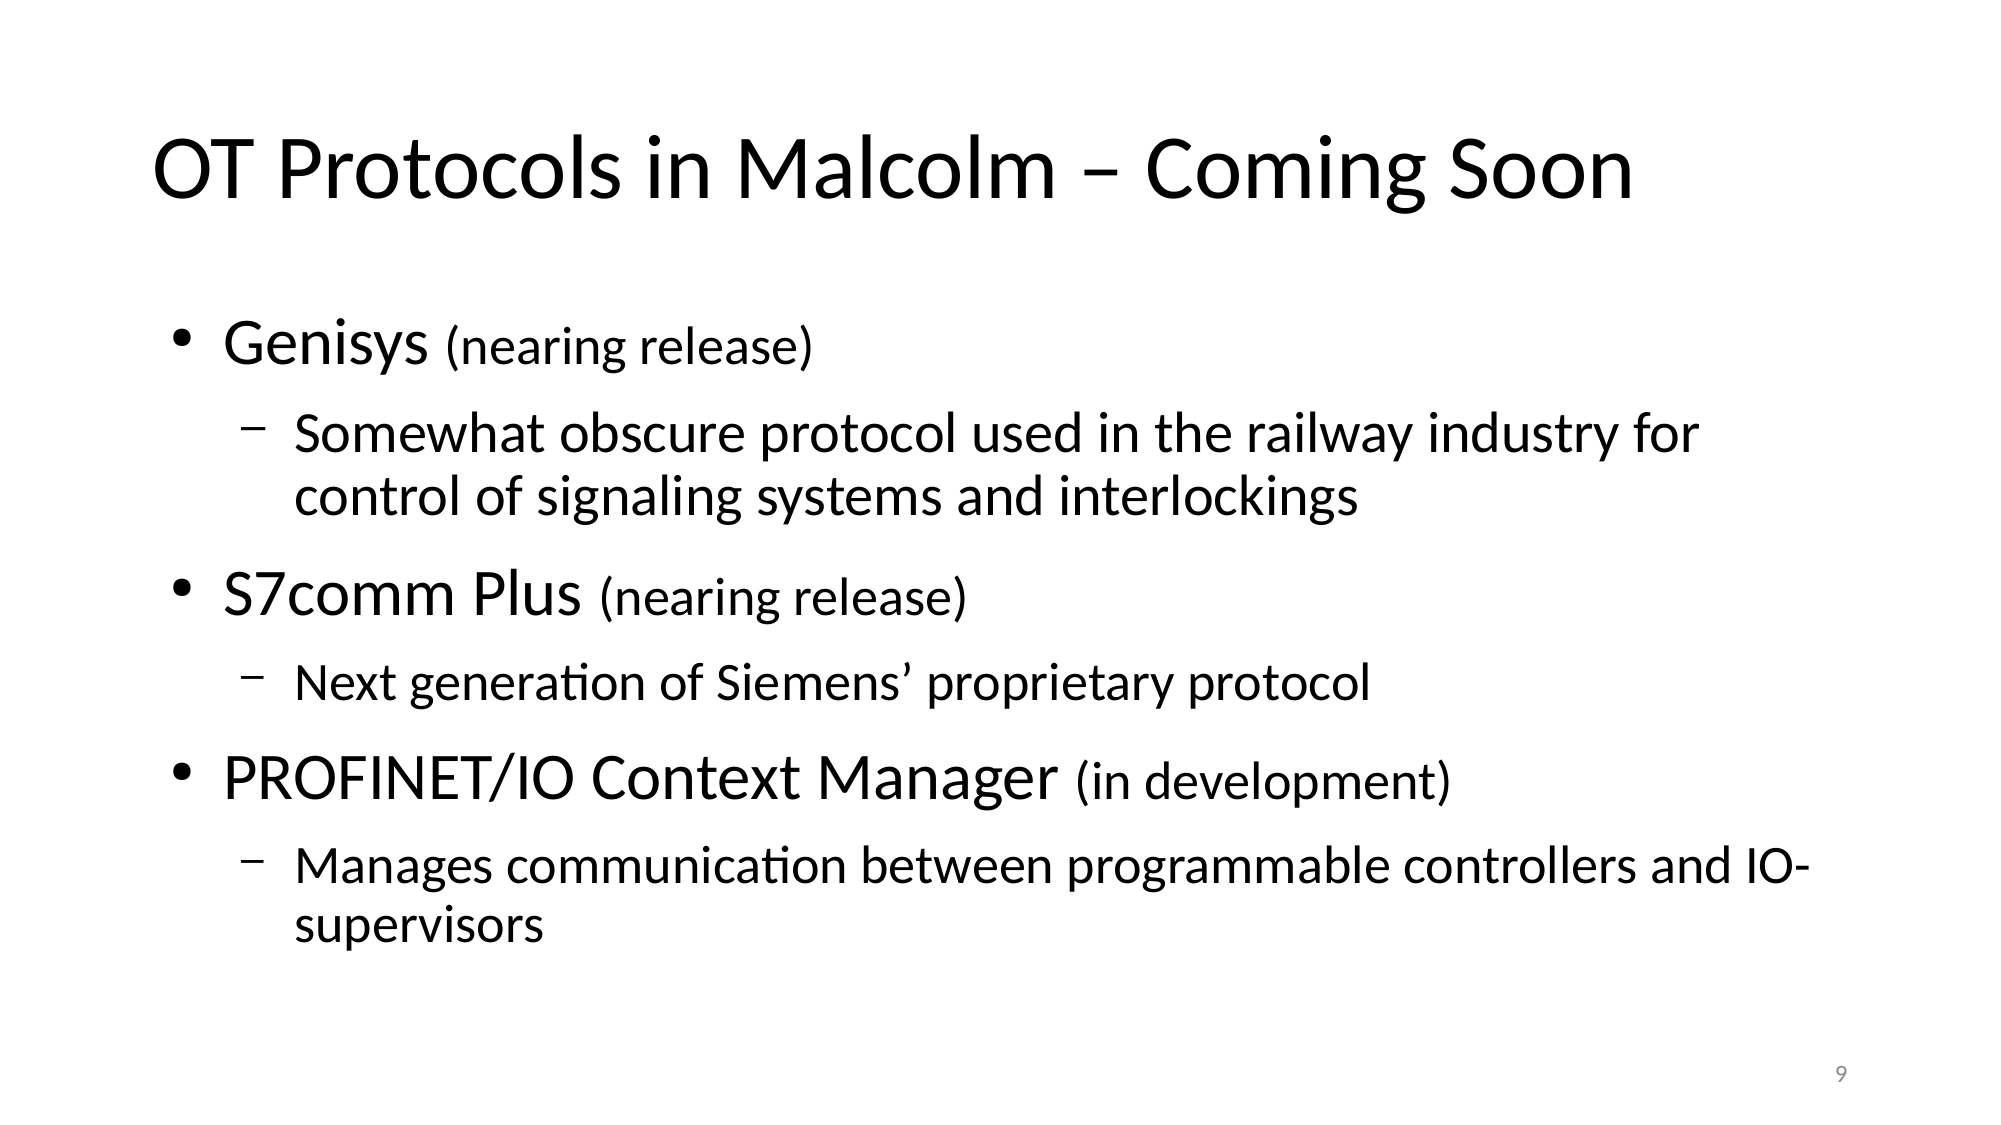

# OT Protocols in Malcolm – Coming Soon
Genisys (nearing release)
Somewhat obscure protocol used in the railway industry for control of signaling systems and interlockings
S7comm Plus (nearing release)
Next generation of Siemens’ proprietary protocol
PROFINET/IO Context Manager (in development)
Manages communication between programmable controllers and IO-supervisors